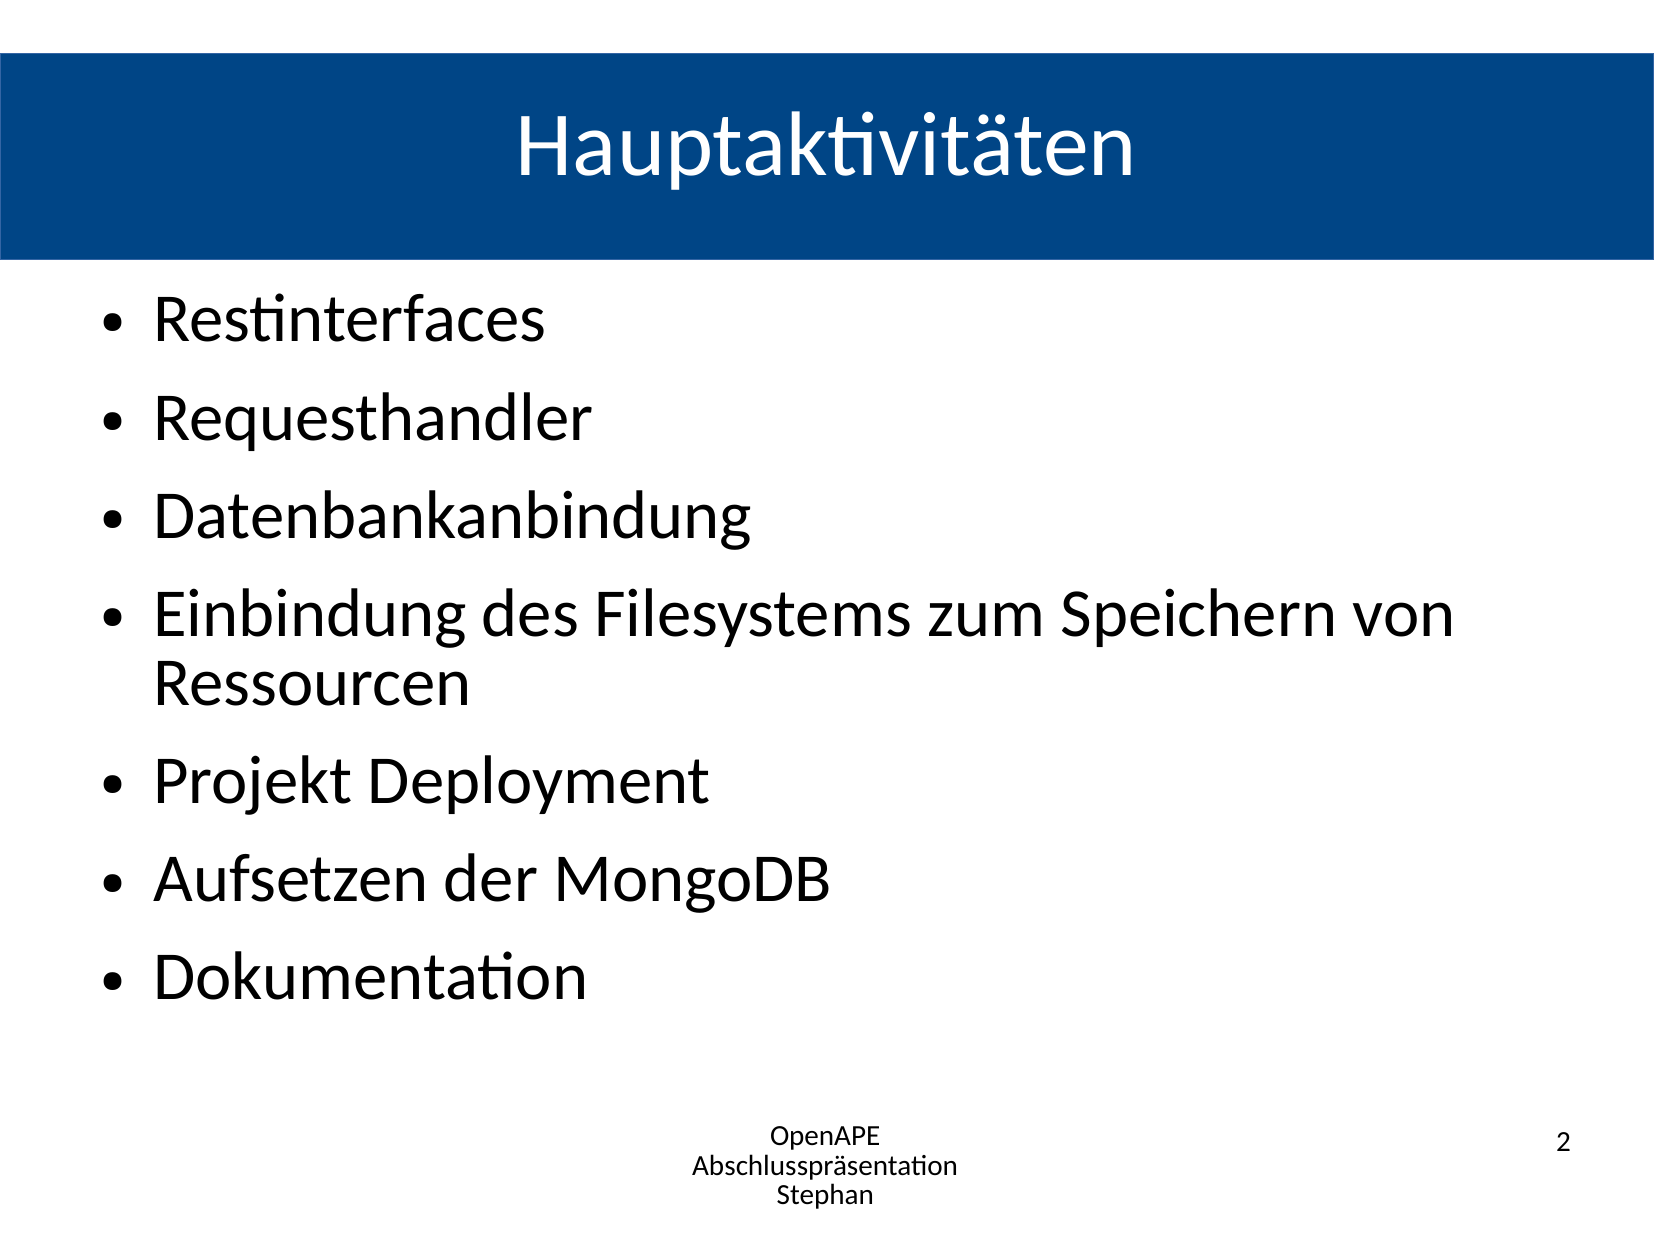

# Hauptaktivitäten
Restinterfaces
Requesthandler
Datenbankanbindung
Einbindung des Filesystems zum Speichern von Ressourcen
Projekt Deployment
Aufsetzen der MongoDB
Dokumentation
2